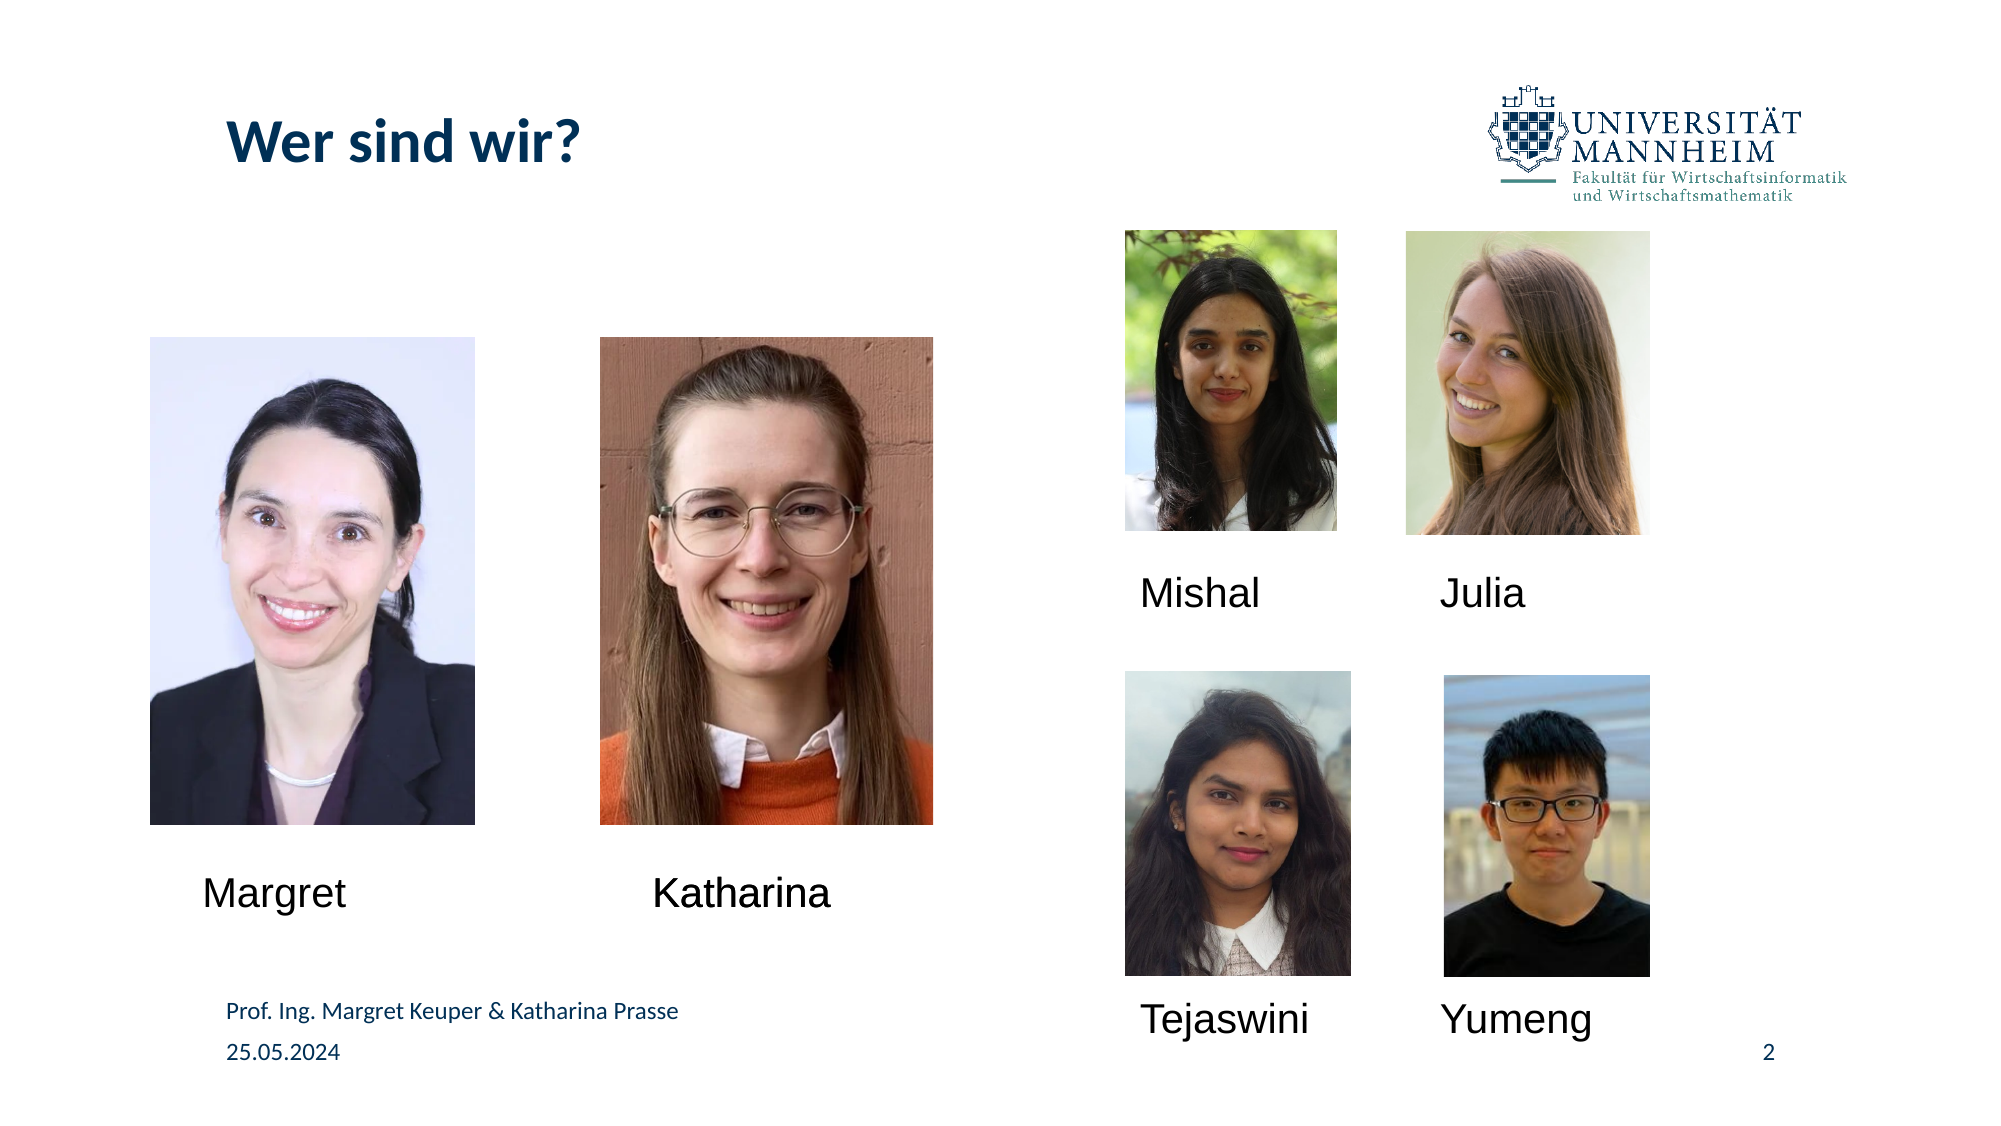

# Wer sind wir?
Mishal
Julia
Margret
Katharina
Katharina
Tejaswini
Yumeng
Prof. Ing. Margret Keuper & Katharina Prasse
25.05.2024
2